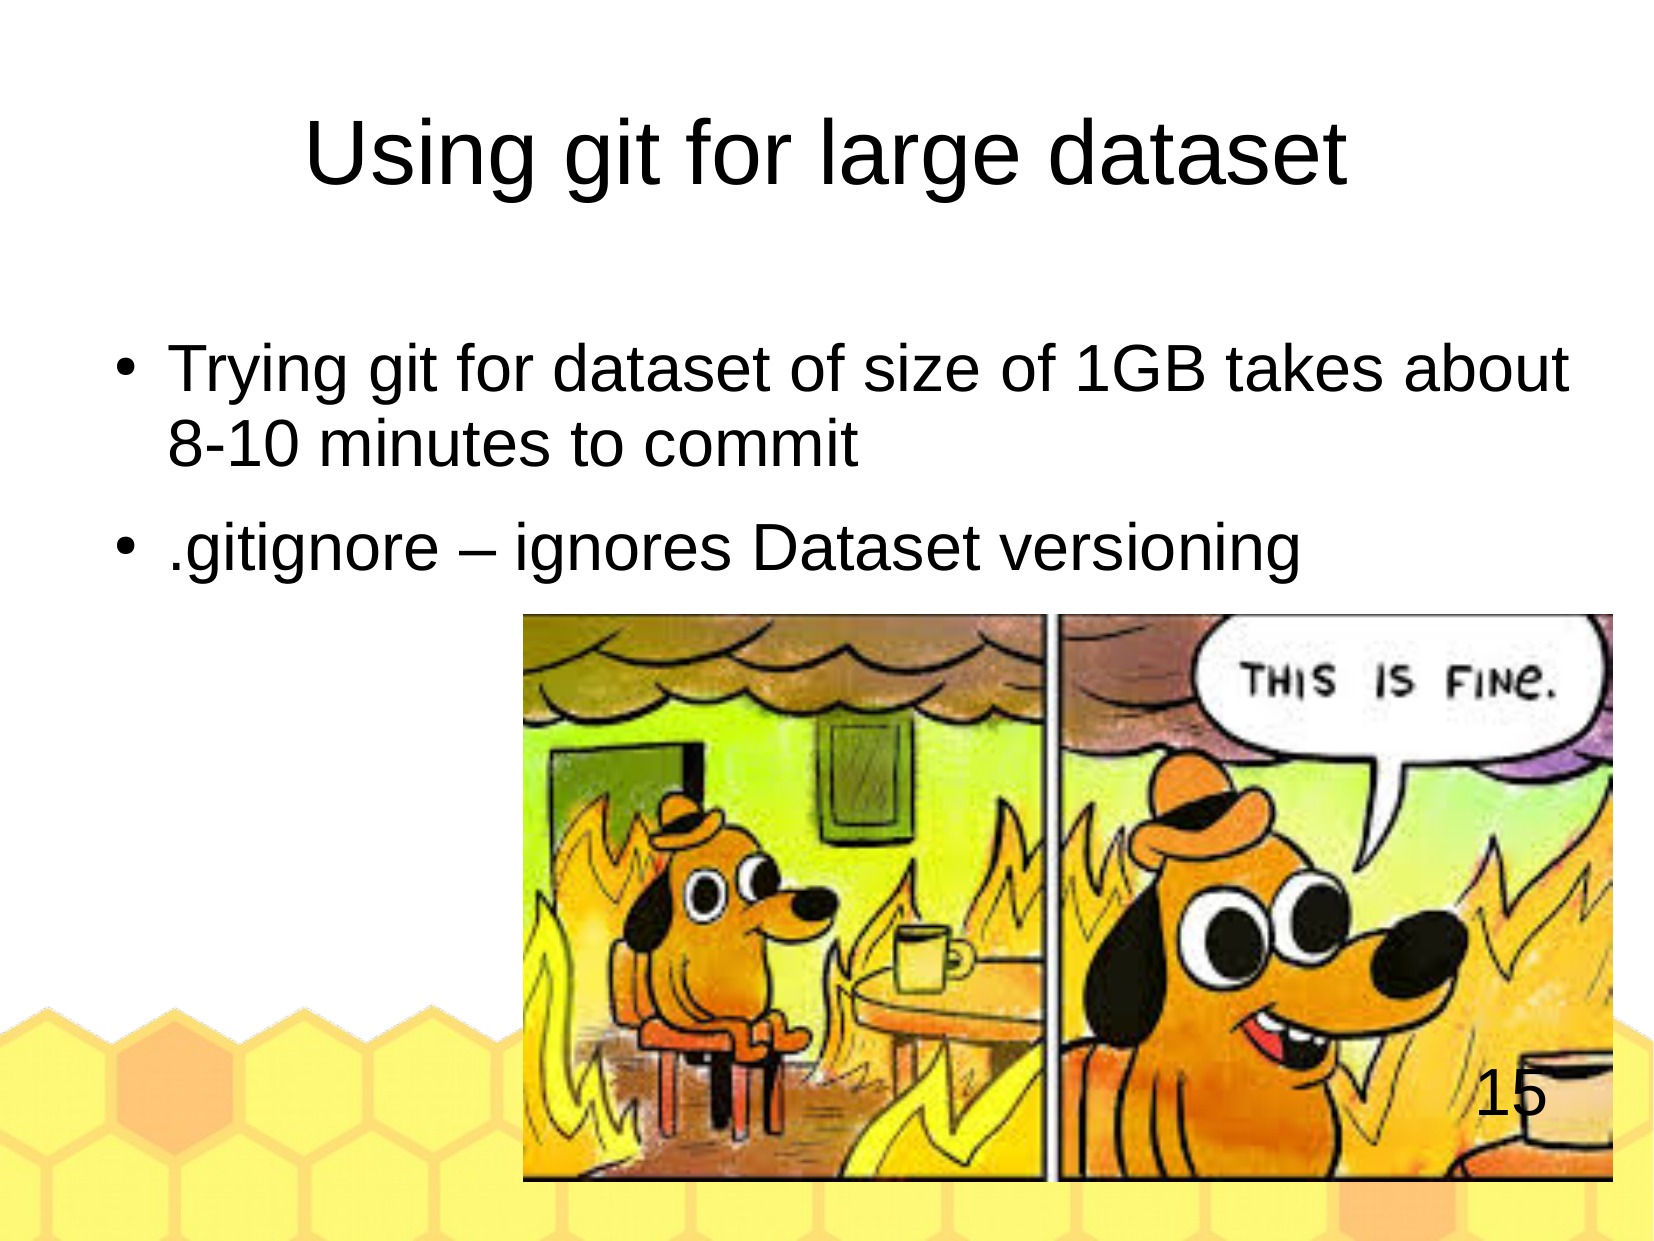

# Using git for large dataset
Trying git for dataset of size of 1GB takes about 8-10 minutes to commit
.gitignore – ignores Dataset versioning
15